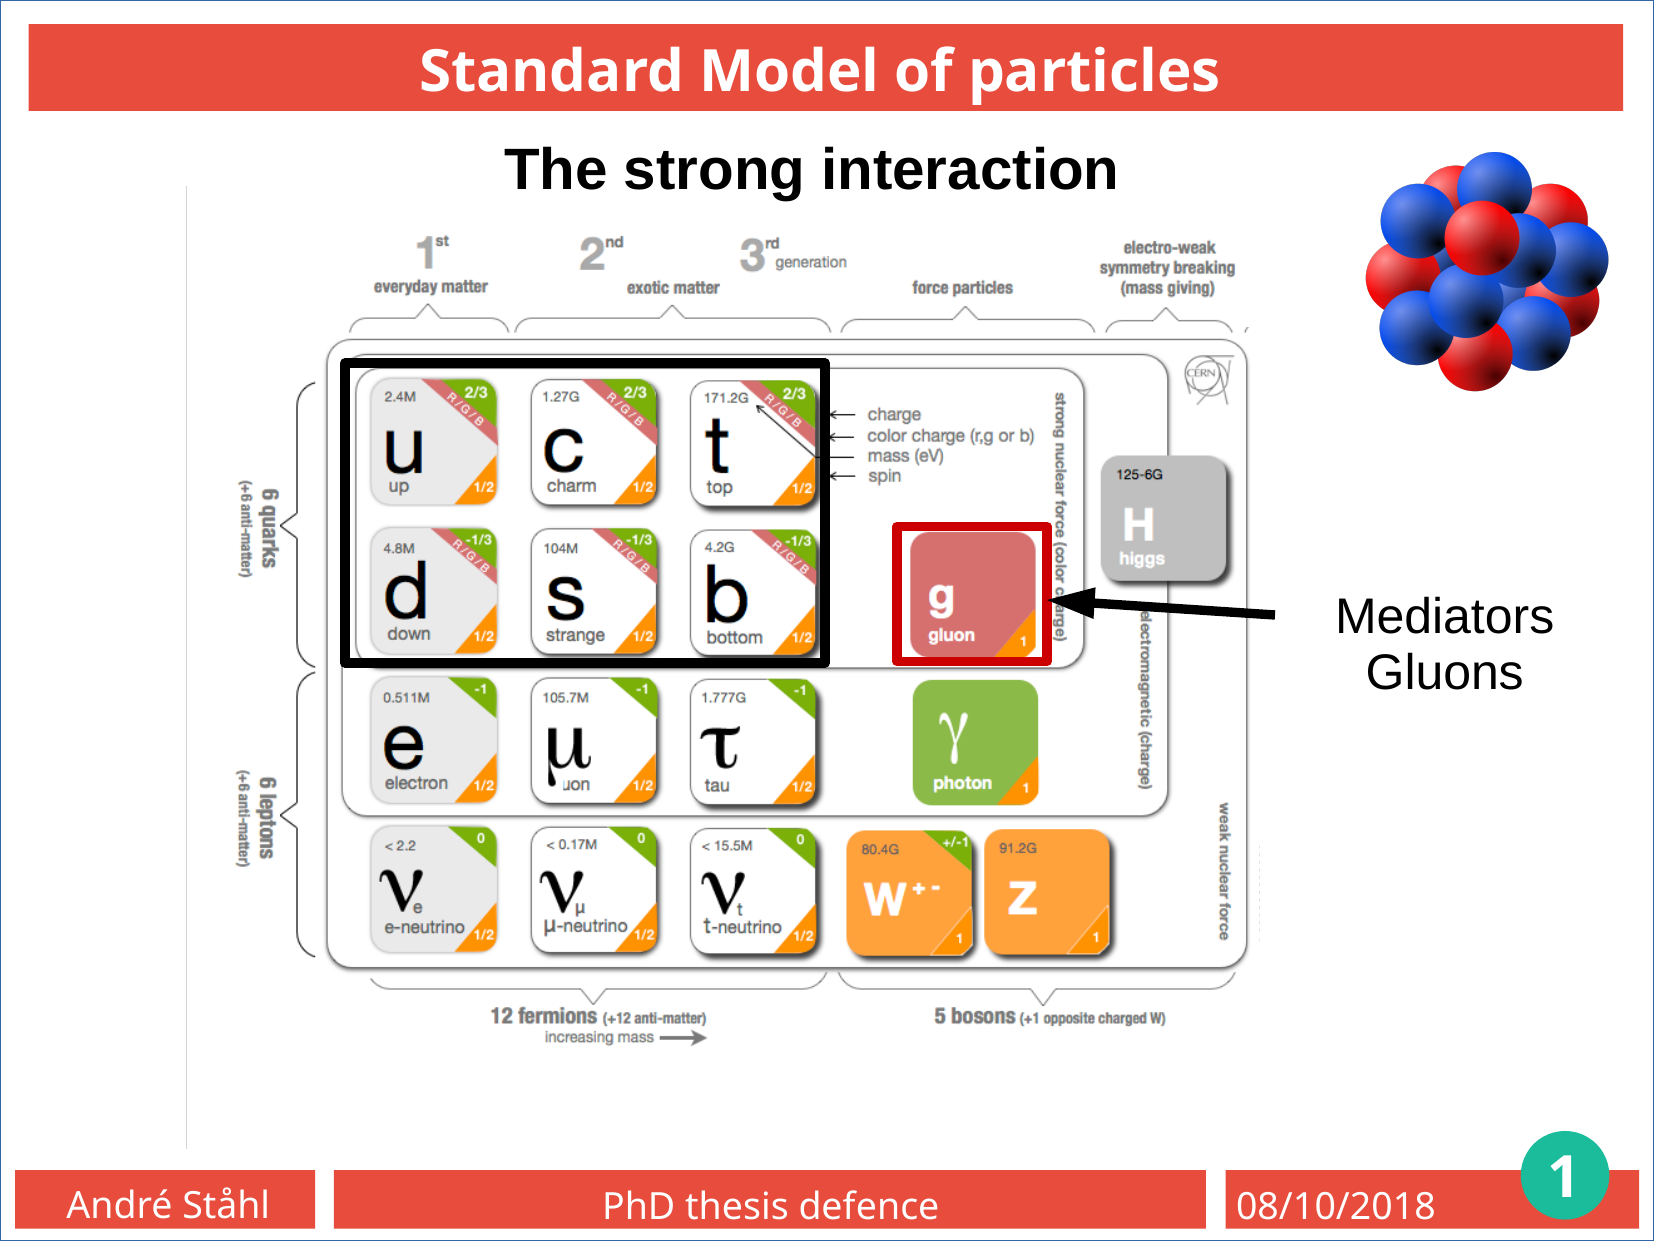

# Standard Model of particles
The strong interaction
-
Mediators
Gluons
1
08/10/2018